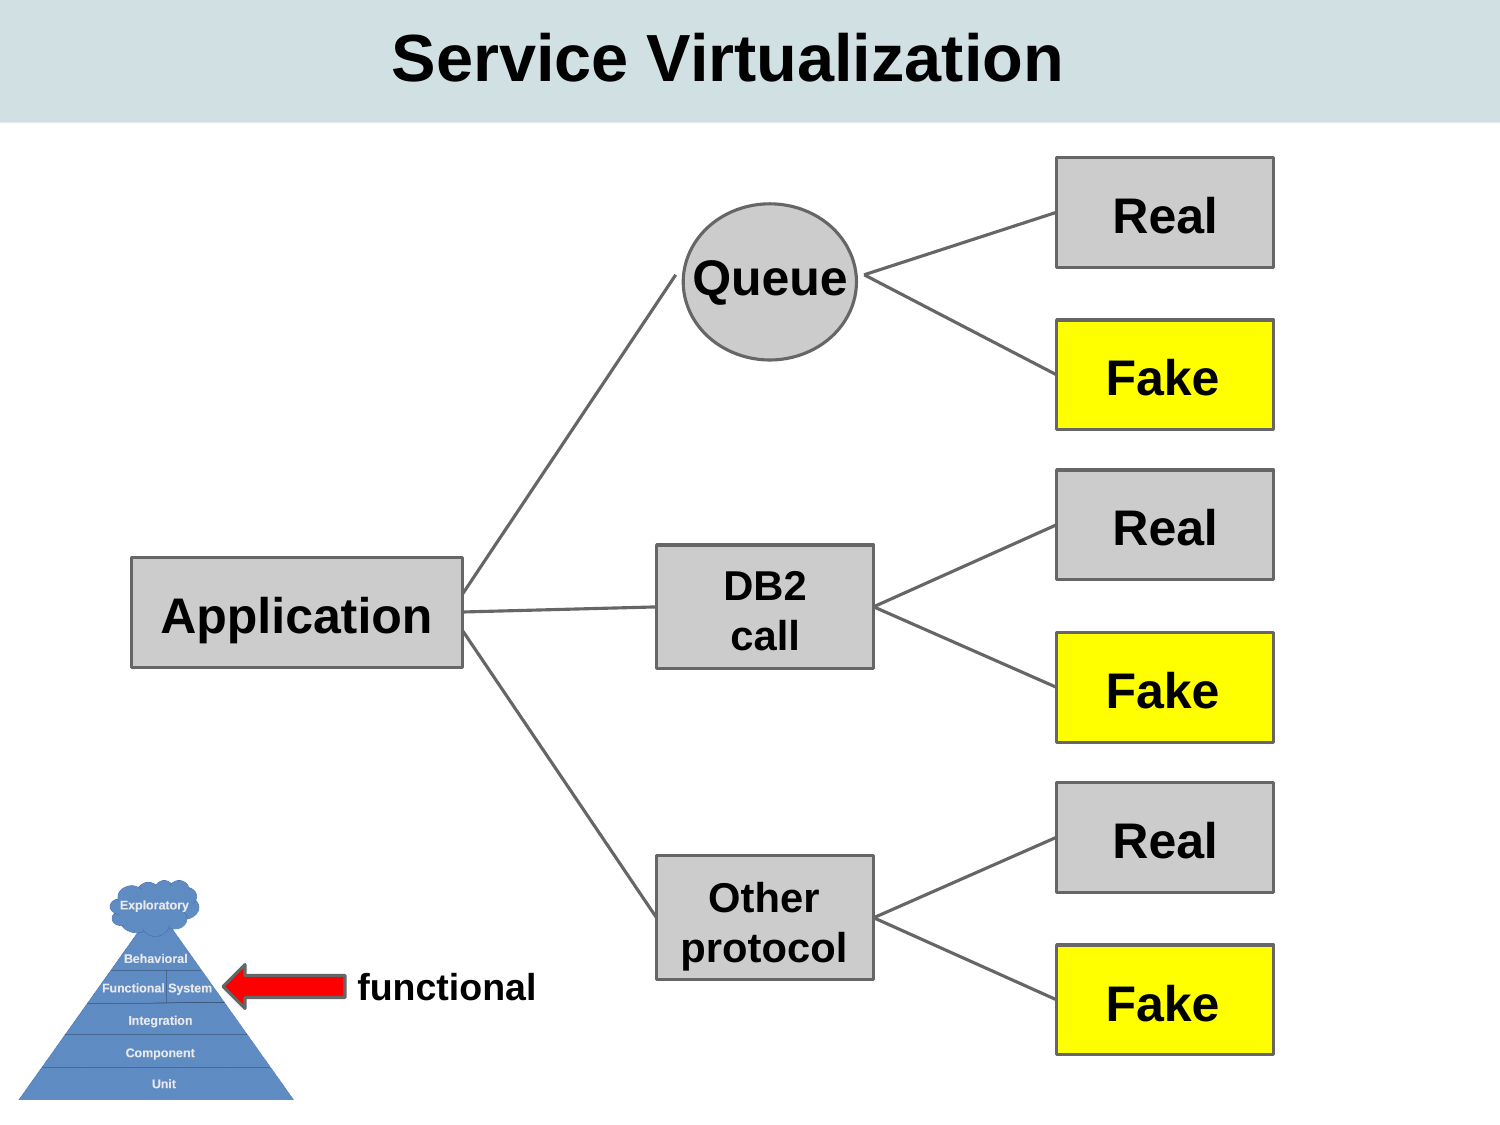

Service Virtualization
Real
Queue
Fake
Real
DB2 call
Application
Fake
Real
Other
protocol
functional
Fake